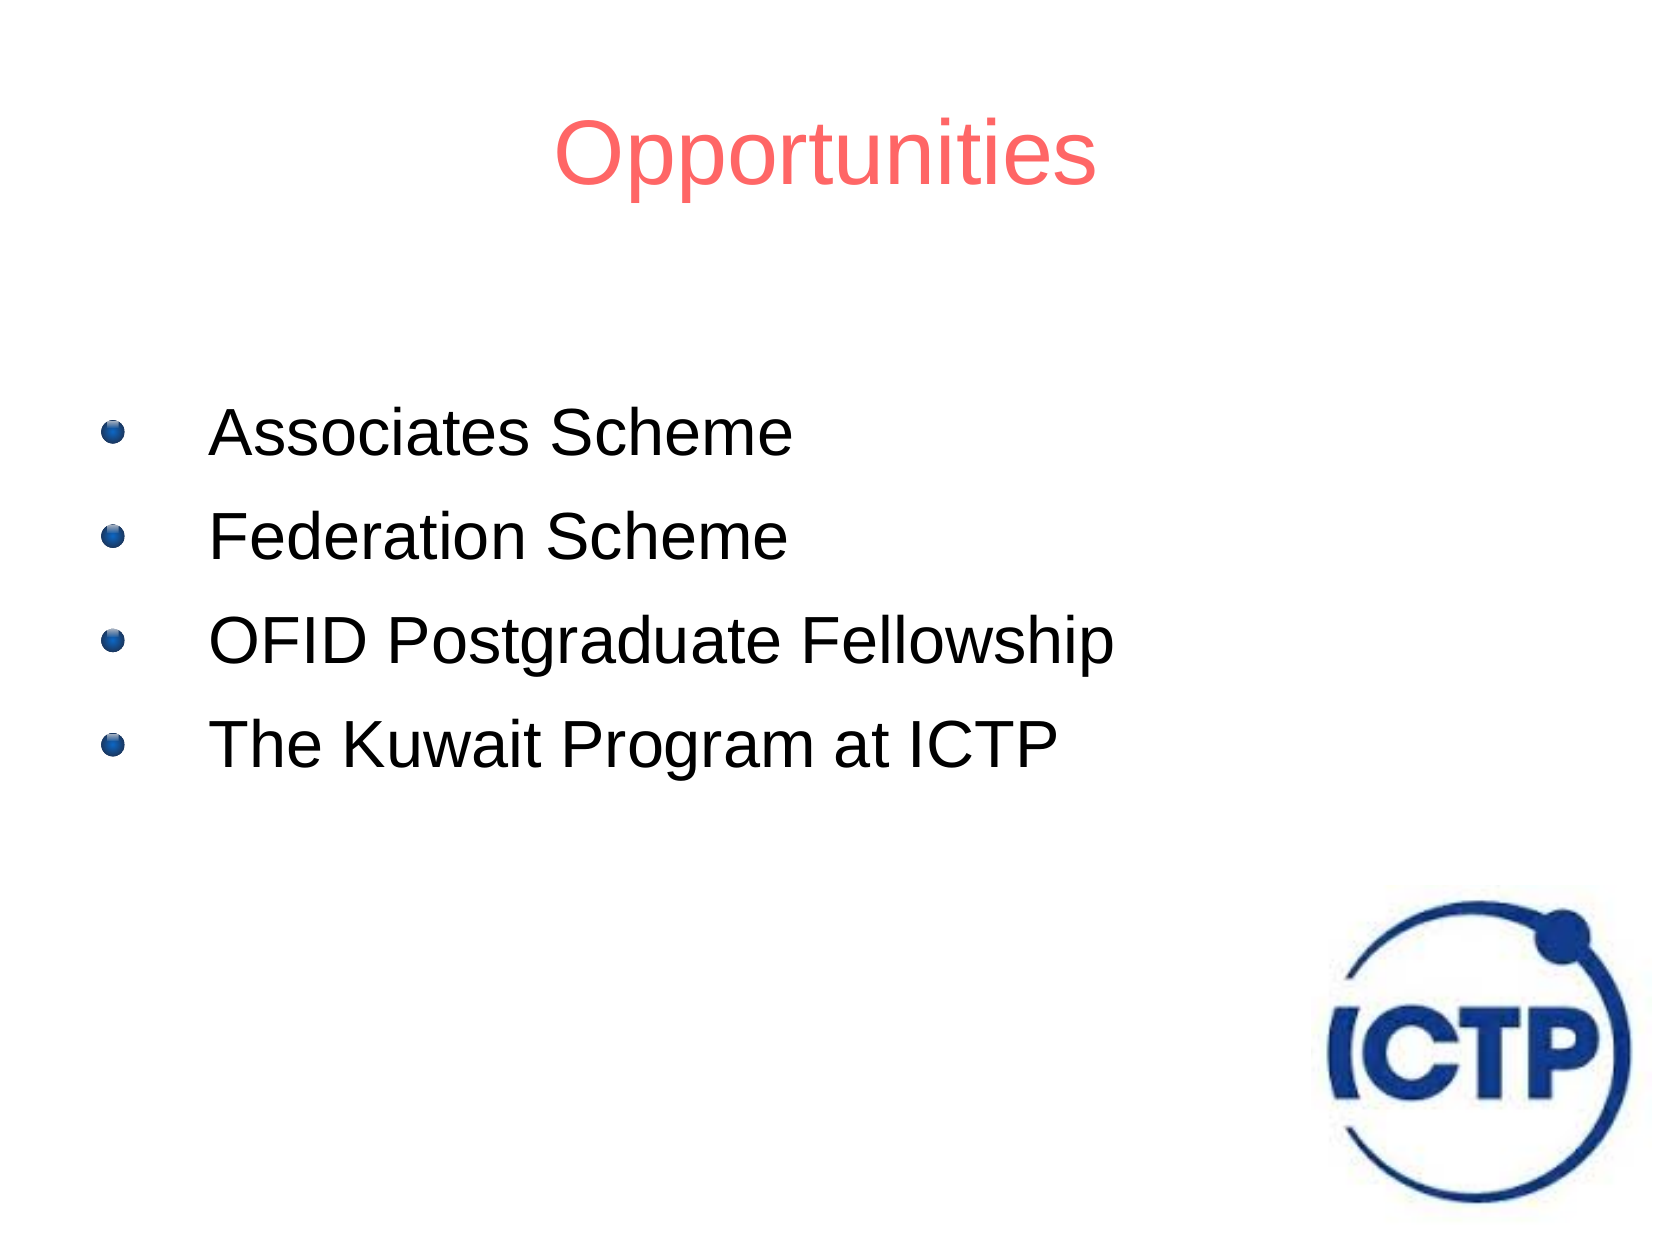

# Opportunities
 Associates Scheme
 Federation Scheme
 OFID Postgraduate Fellowship
 The Kuwait Program at ICTP